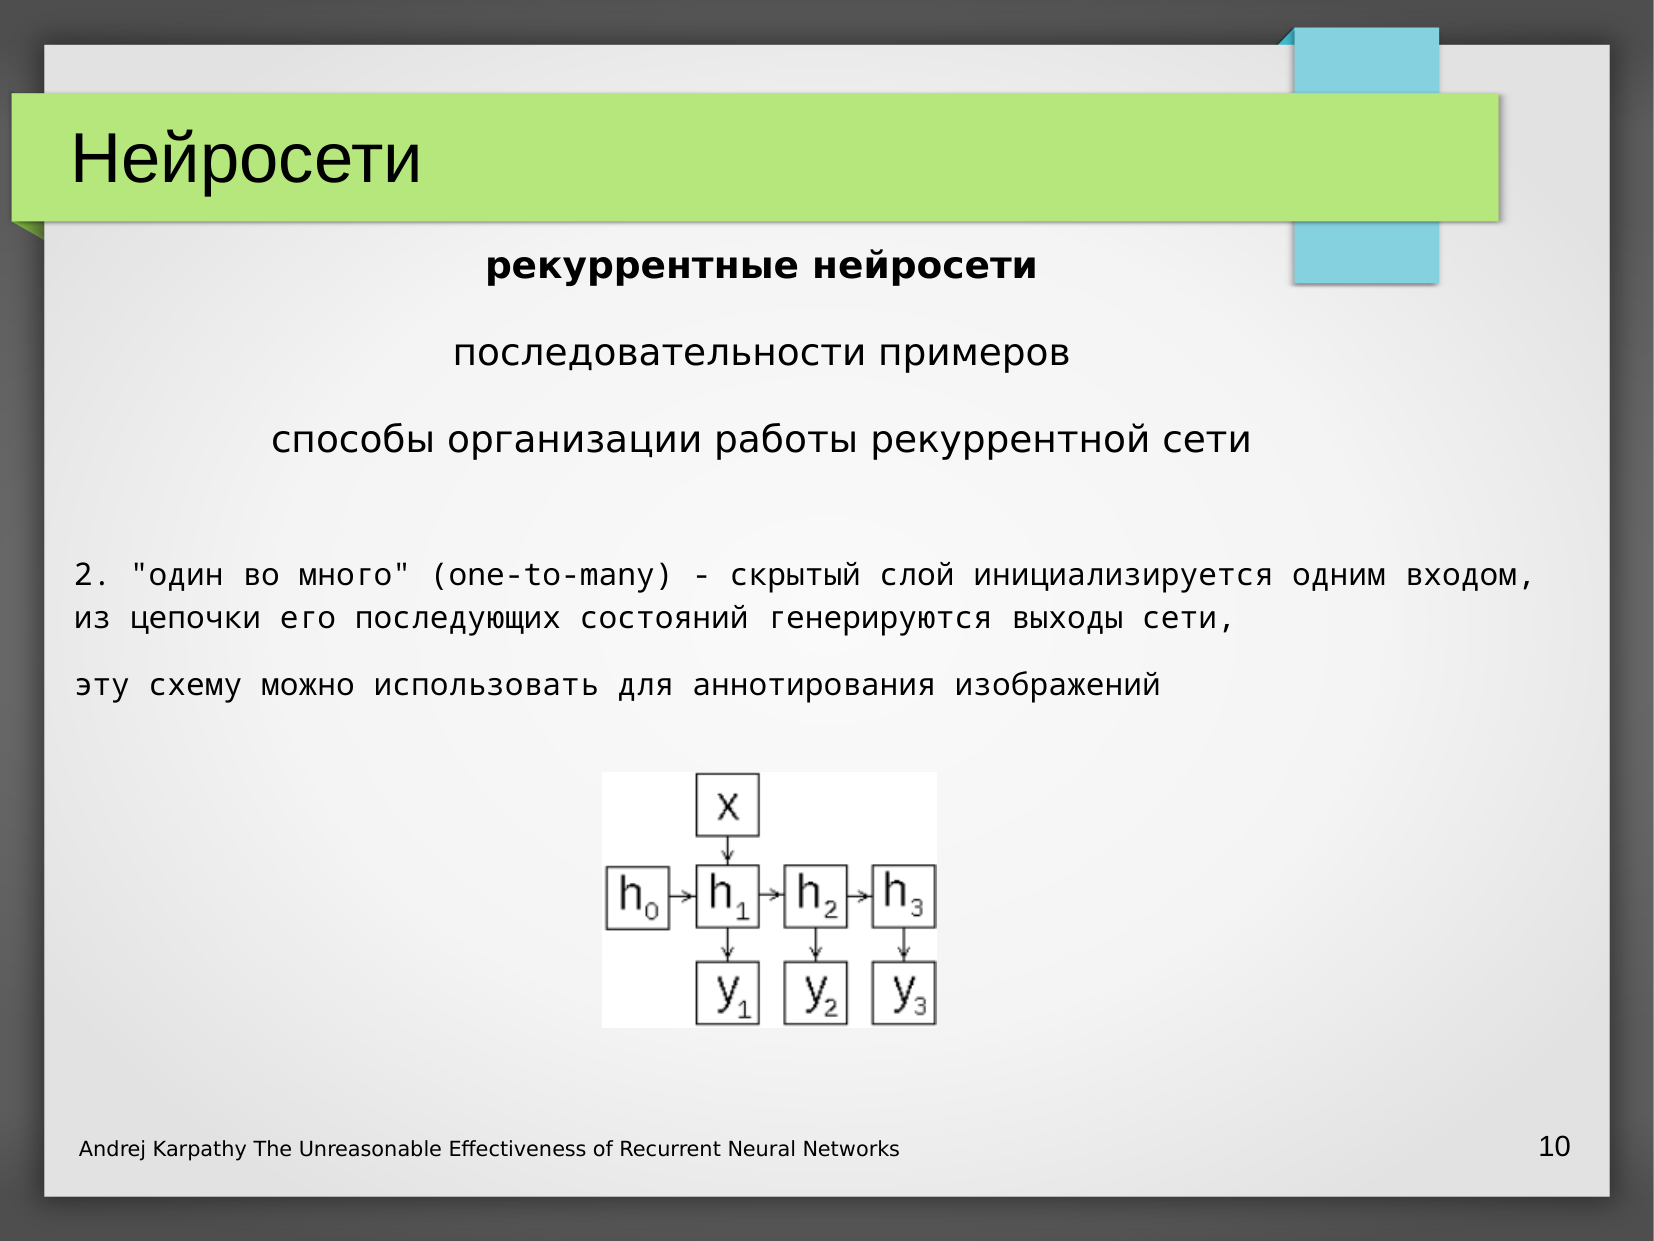

# Нейросети
рекуррентные нейросети
последовательности примеров
способы организации работы рекуррентной сети
2. "один во много" (one-to-many) - скрытый слой инициализируется одним входом, из цепочки его последующих состояний генерируются выходы сети,
эту схему можно использовать для аннотирования изображений
10
Andrej Karpathy The Unreasonable Effectiveness of Recurrent Neural Networks